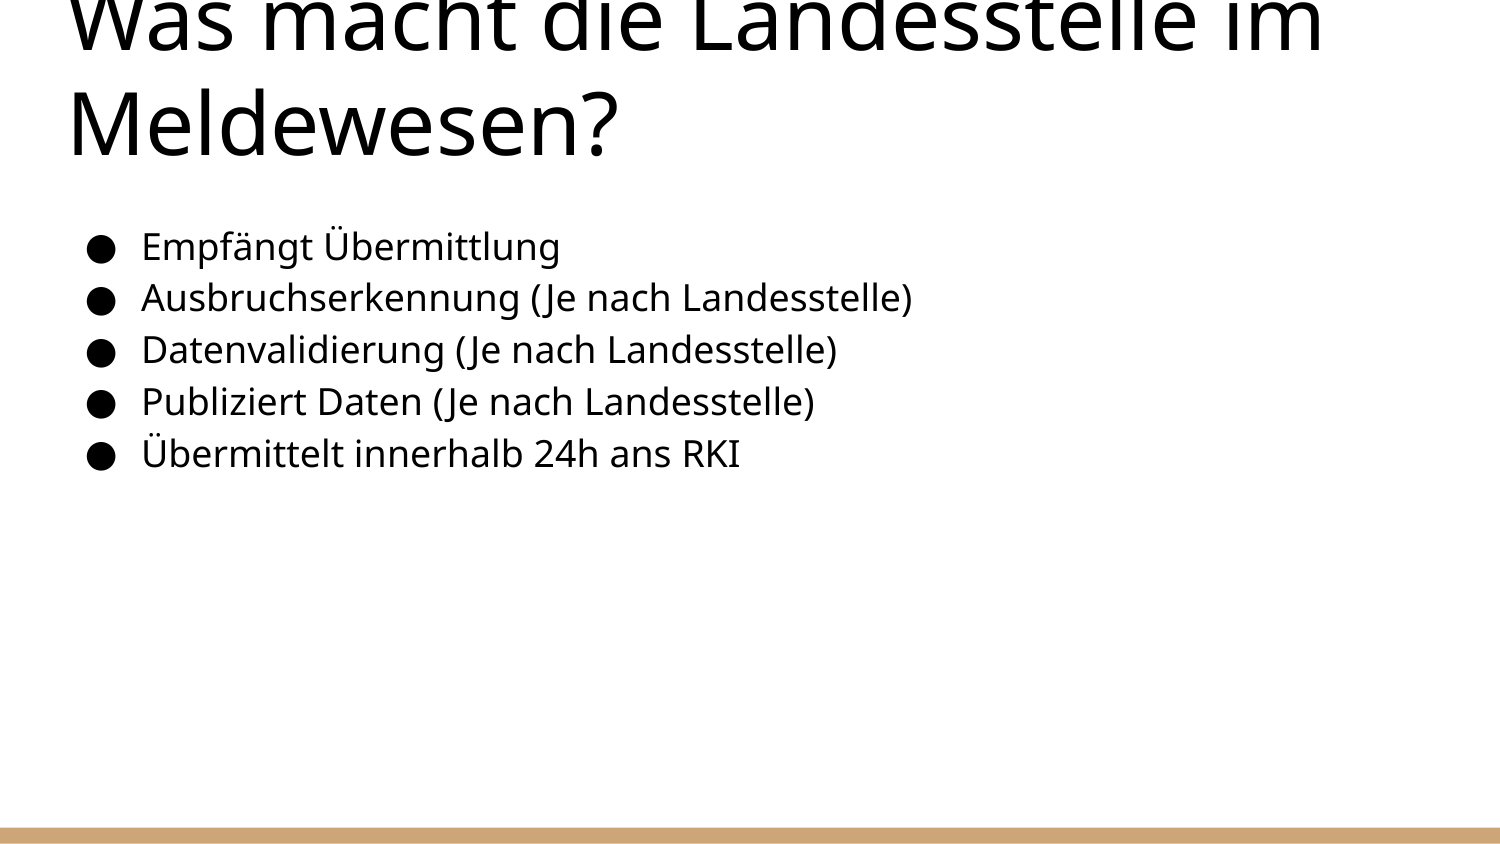

# Was macht die Landesstelle im Meldewesen?
Empfängt Übermittlung
Ausbruchserkennung (Je nach Landesstelle)
Datenvalidierung (Je nach Landesstelle)
Publiziert Daten (Je nach Landesstelle)
Übermittelt innerhalb 24h ans RKI